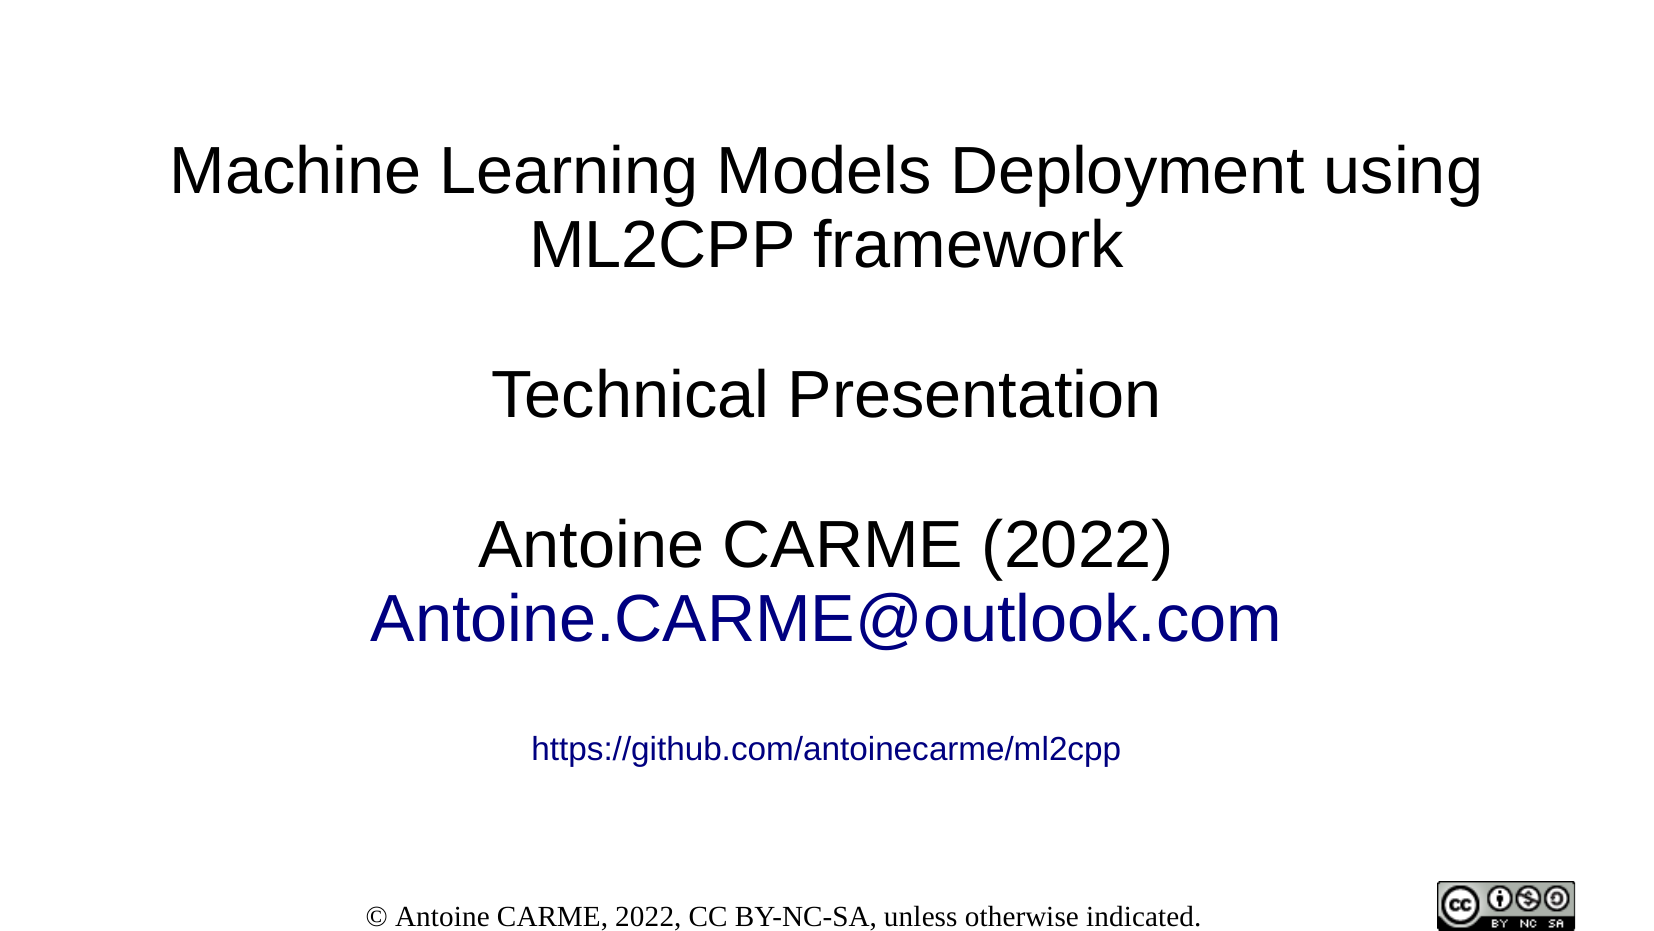

# Machine Learning Models Deployment using ML2CPP framework
Technical Presentation
Antoine CARME (2022)
Antoine.CARME@outlook.com
https://github.com/antoinecarme/ml2cpp